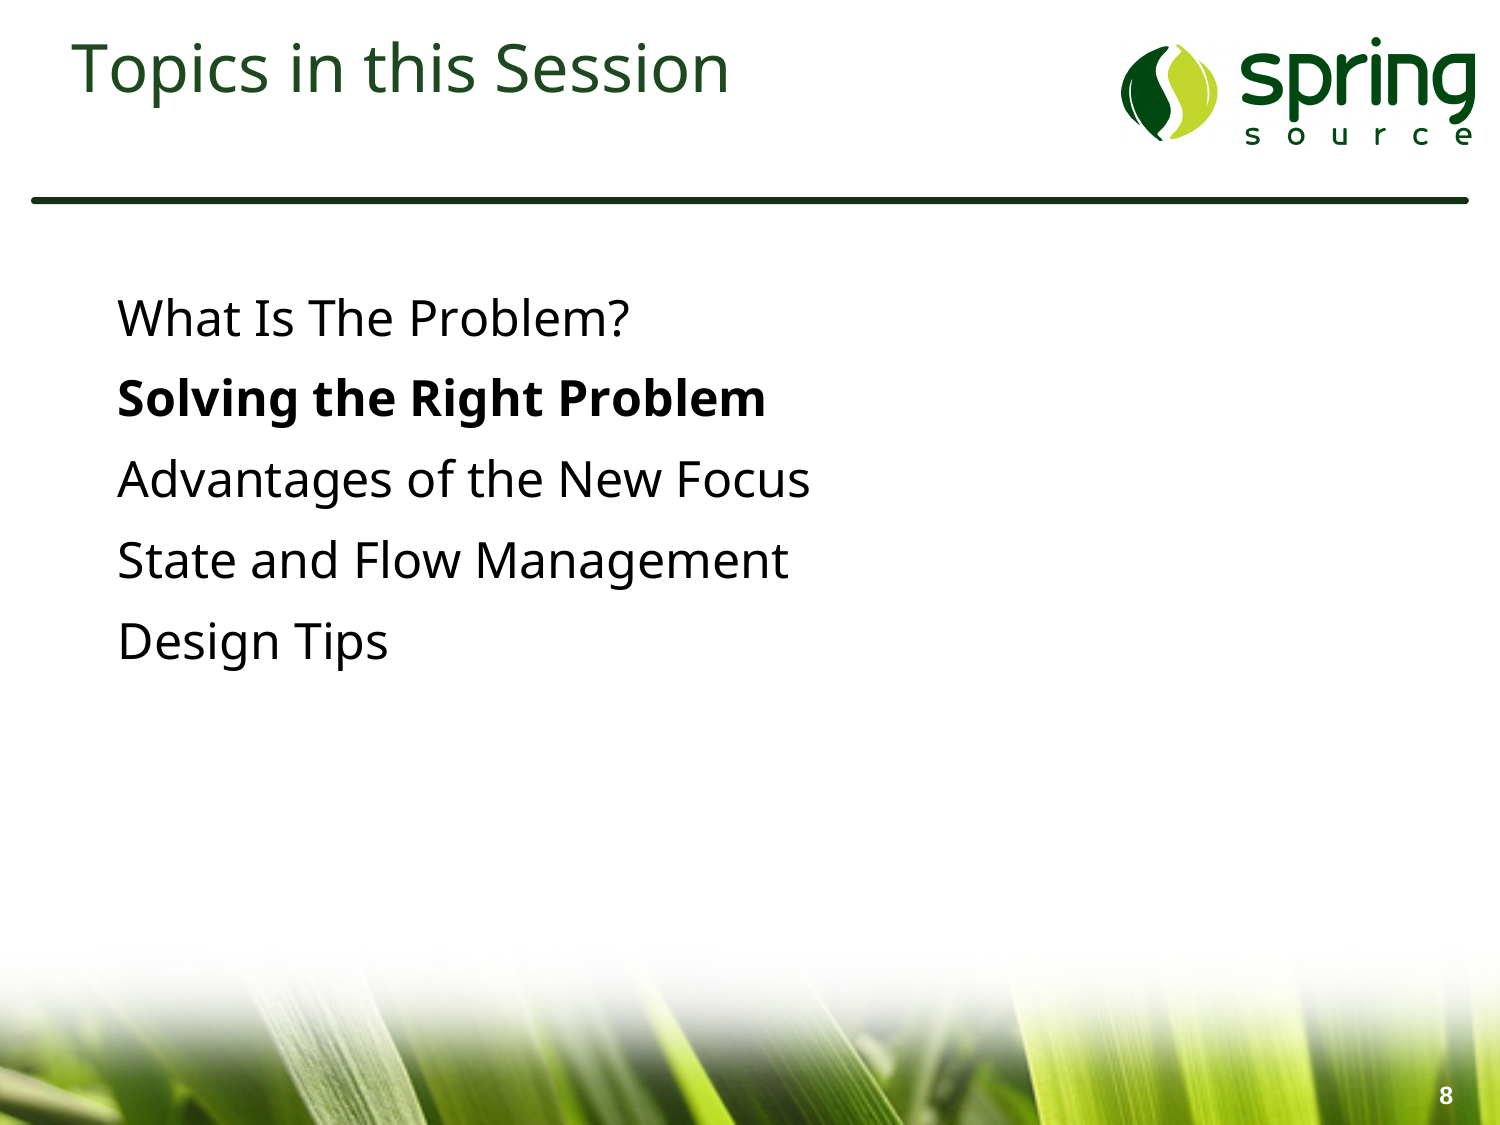

# Topics in this Session
What Is The Problem?
Solving the Right Problem
Advantages of the New Focus
State and Flow Management
Design Tips